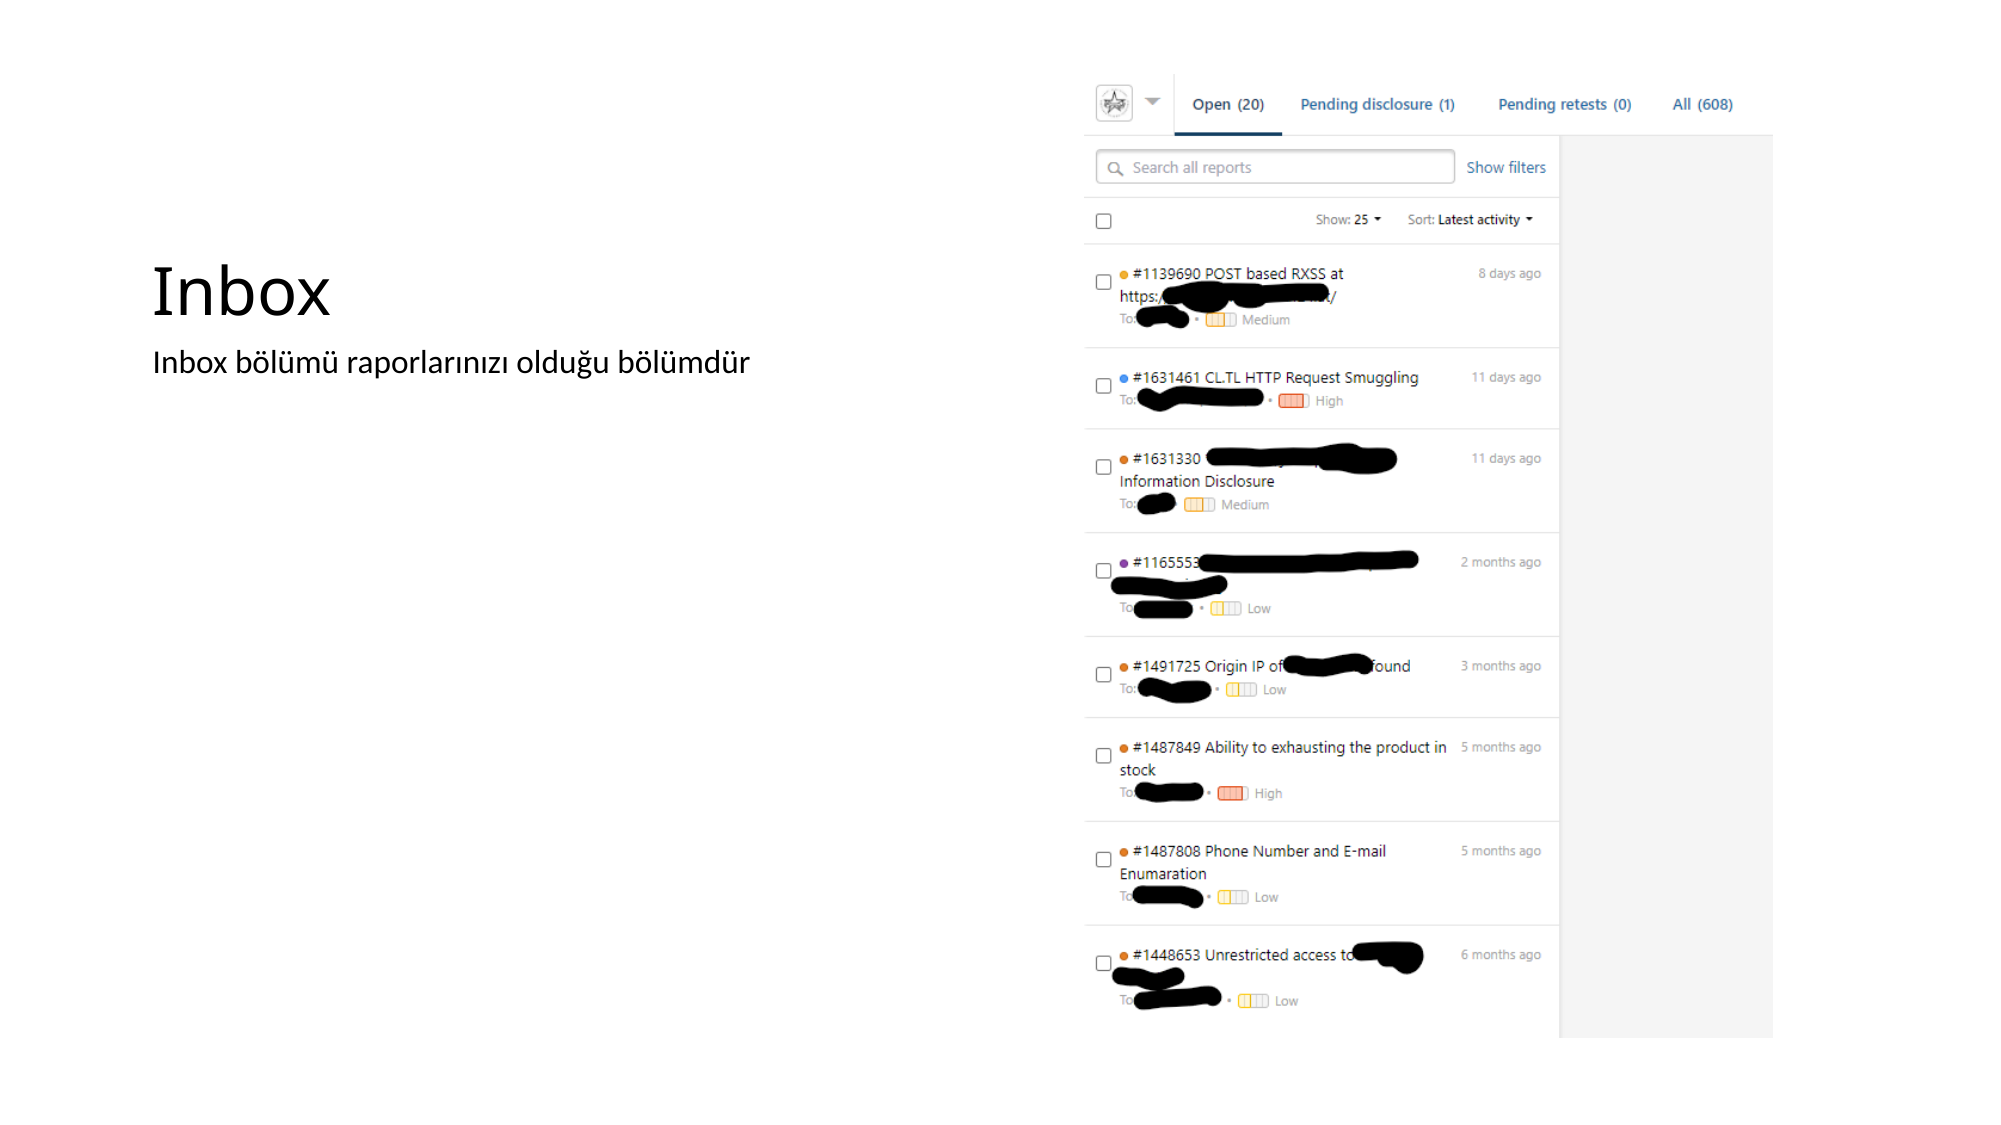

# Inbox
Inbox bölümü raporlarınızı olduğu bölümdür